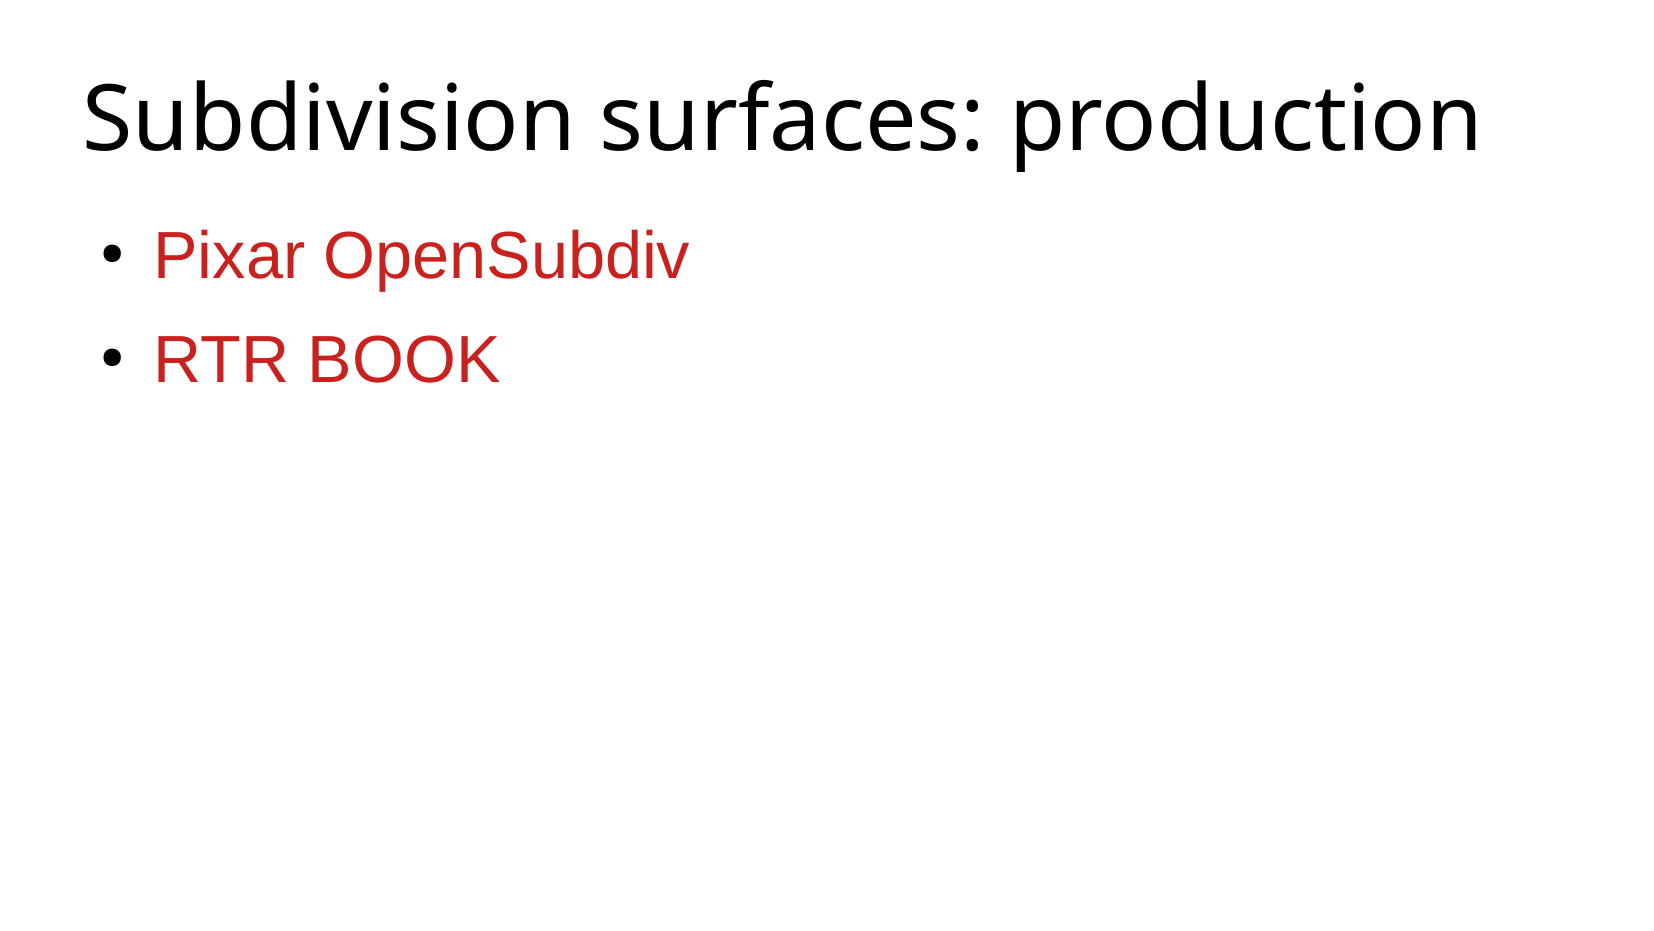

# Subdivision surfaces: production
Pixar OpenSubdiv
RTR BOOK